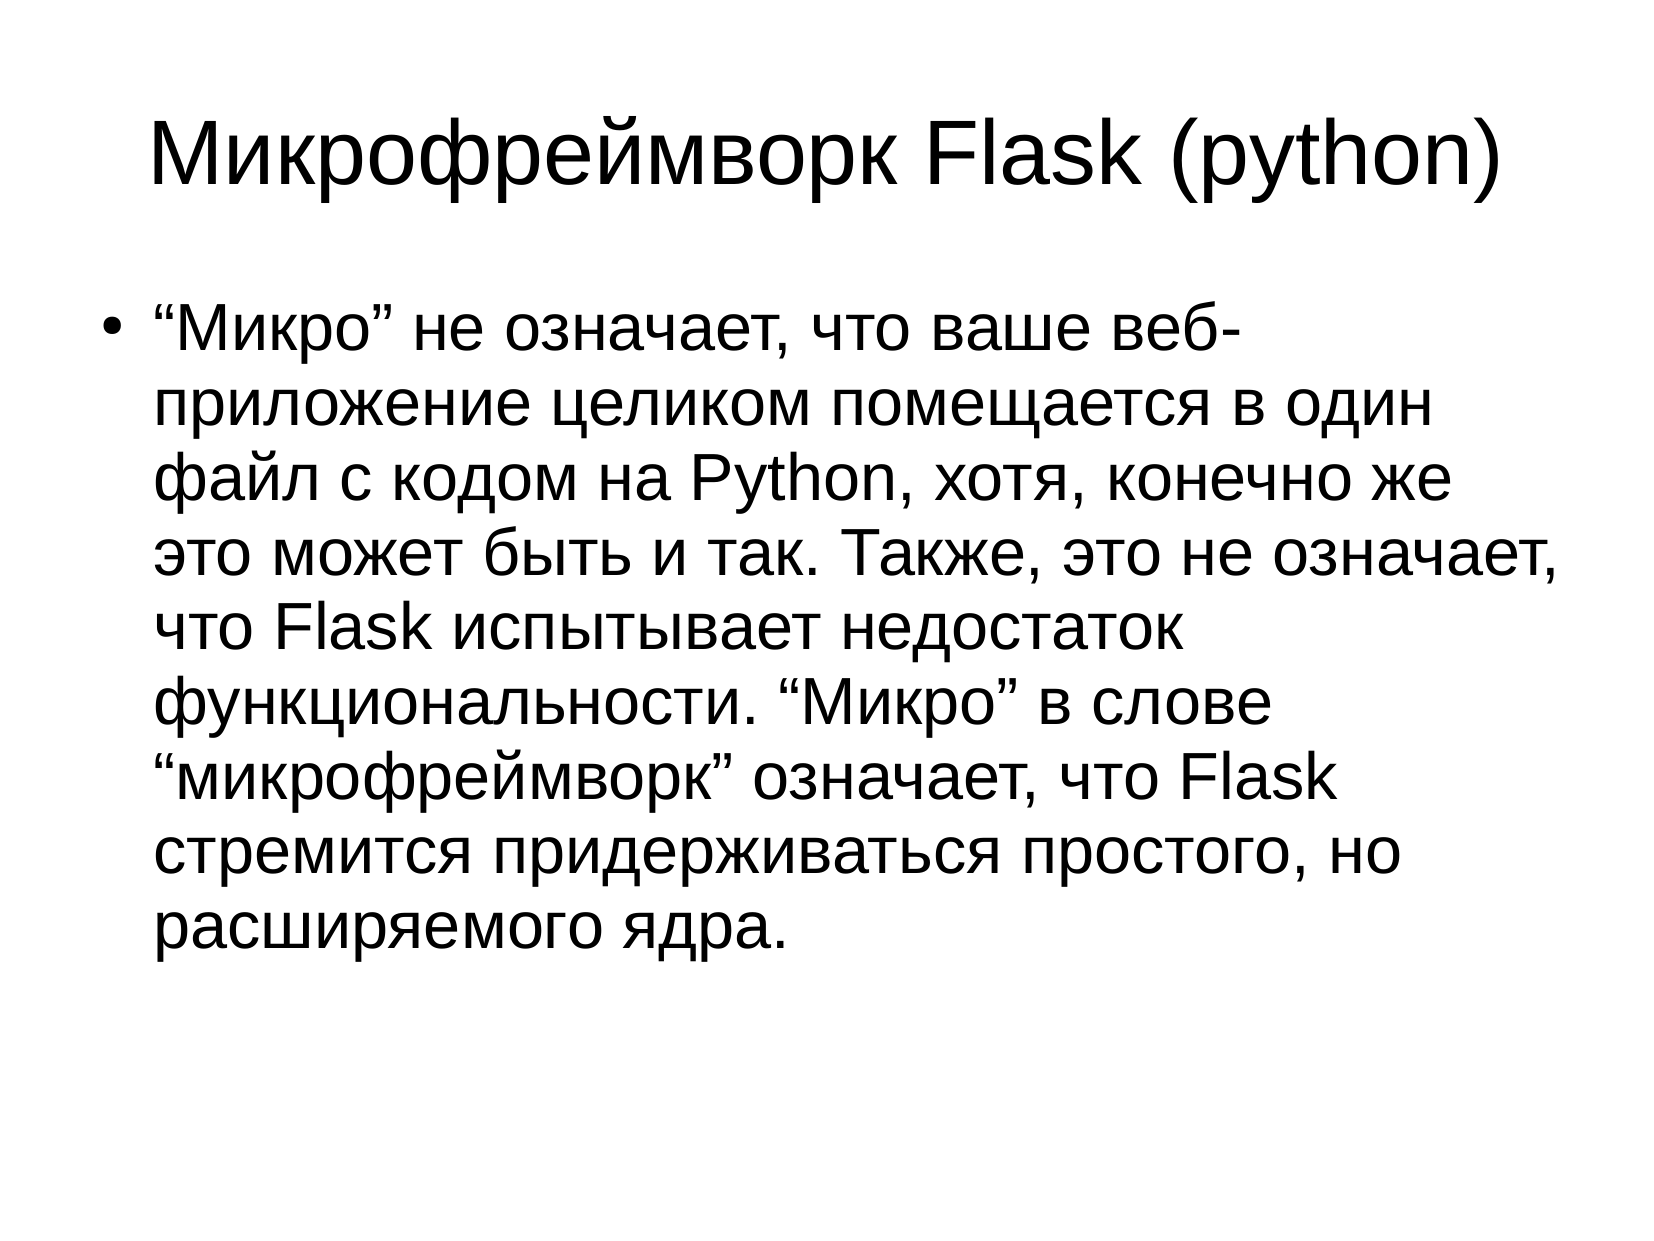

# Микрофреймворк Flask (python)
“Микро” не означает, что ваше веб-приложение целиком помещается в один файл с кодом на Python, хотя, конечно же это может быть и так. Также, это не означает, что Flask испытывает недостаток функциональности. “Микро” в слове “микрофреймворк” означает, что Flask стремится придерживаться простого, но расширяемого ядра.